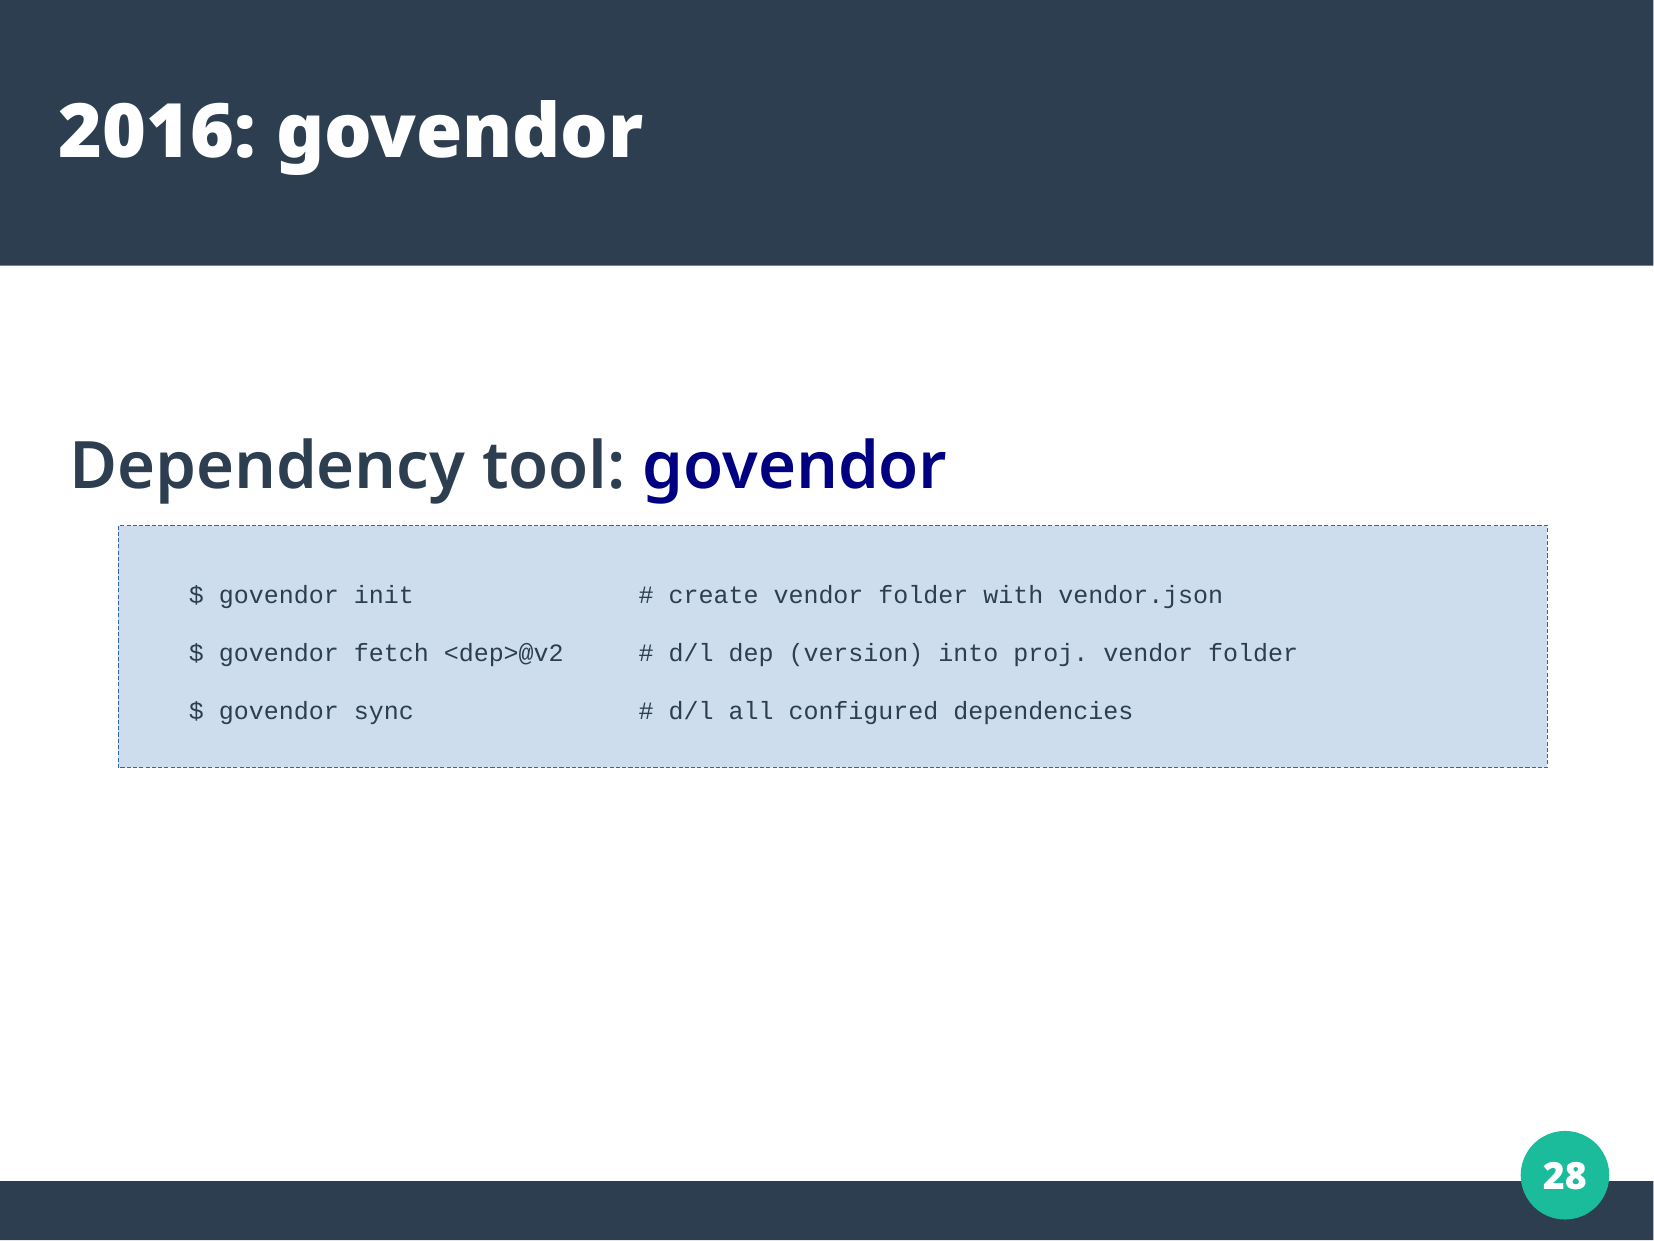

# 2016: govendor
Dependency tool: govendor
$ govendor init # create vendor folder with vendor.json
$ govendor fetch <dep>@v2 # d/l dep (version) into proj. vendor folder
$ govendor sync # d/l all configured dependencies
28